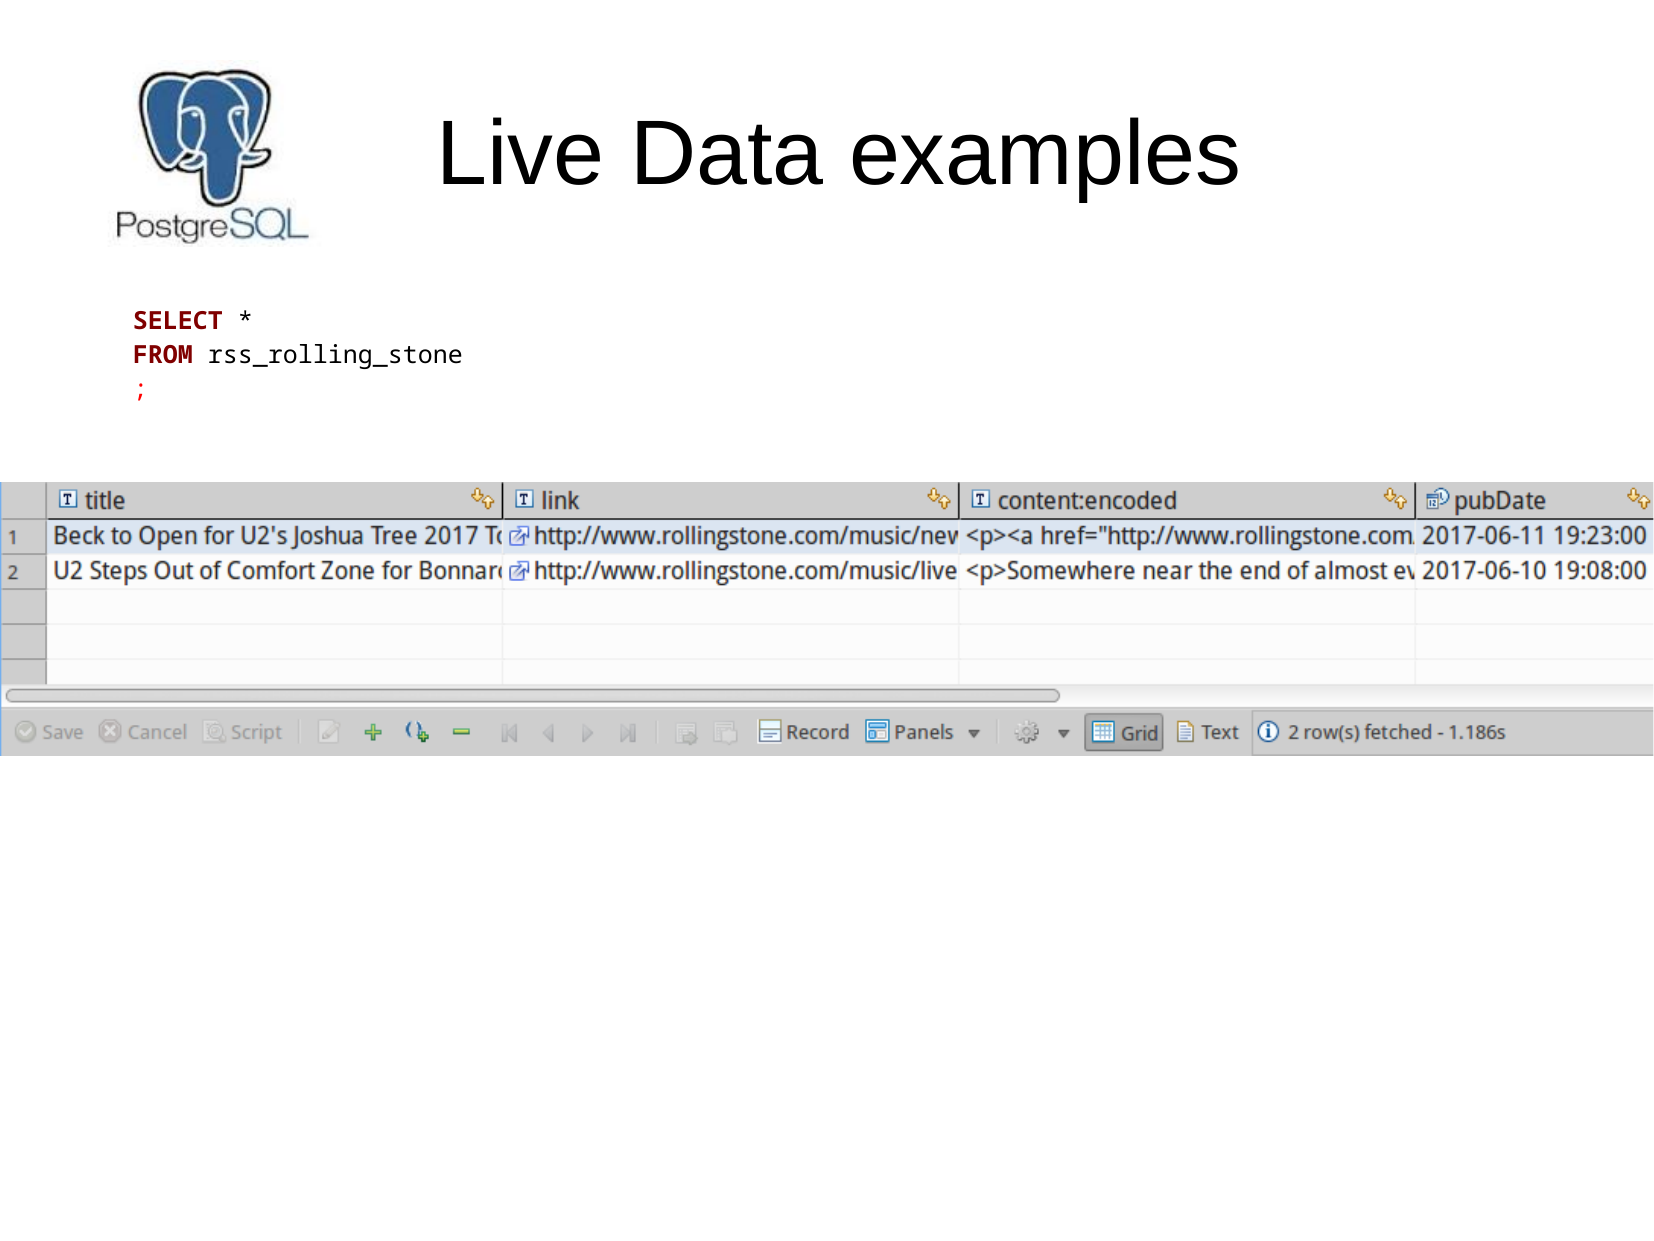

# Live Data examples
SELECT *
FROM rss_rolling_stone
;